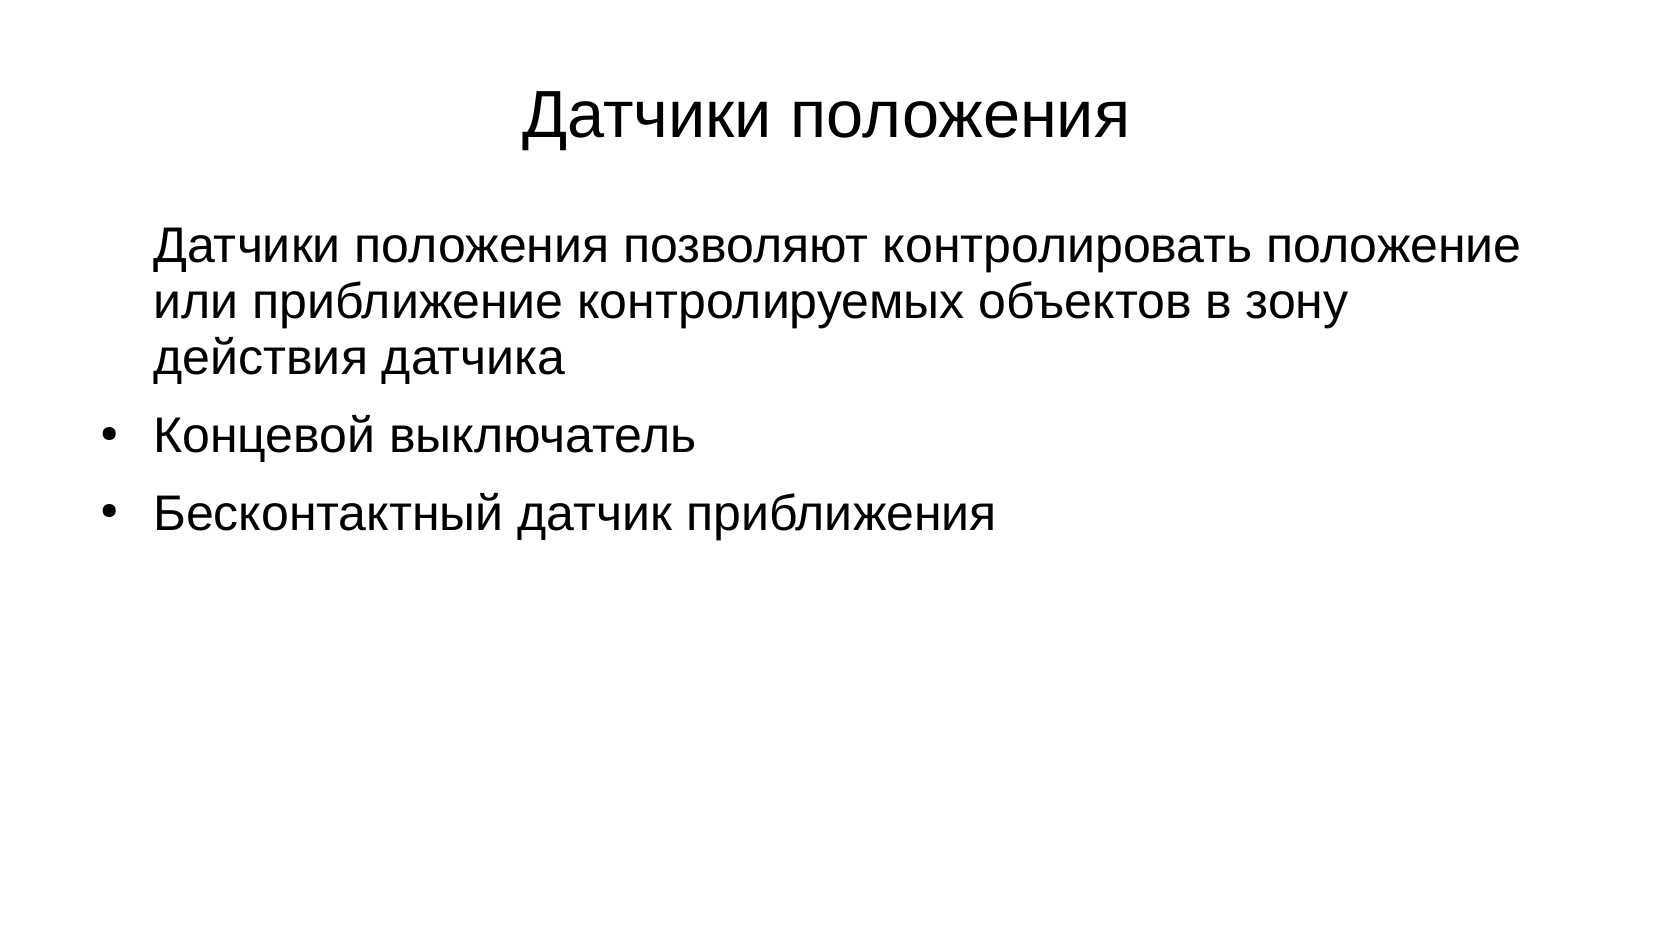

# Датчики положения
Датчики положения позволяют контролировать положение или приближение контролируемых объектов в зону действия датчика
Концевой выключатель
Бесконтактный датчик приближения